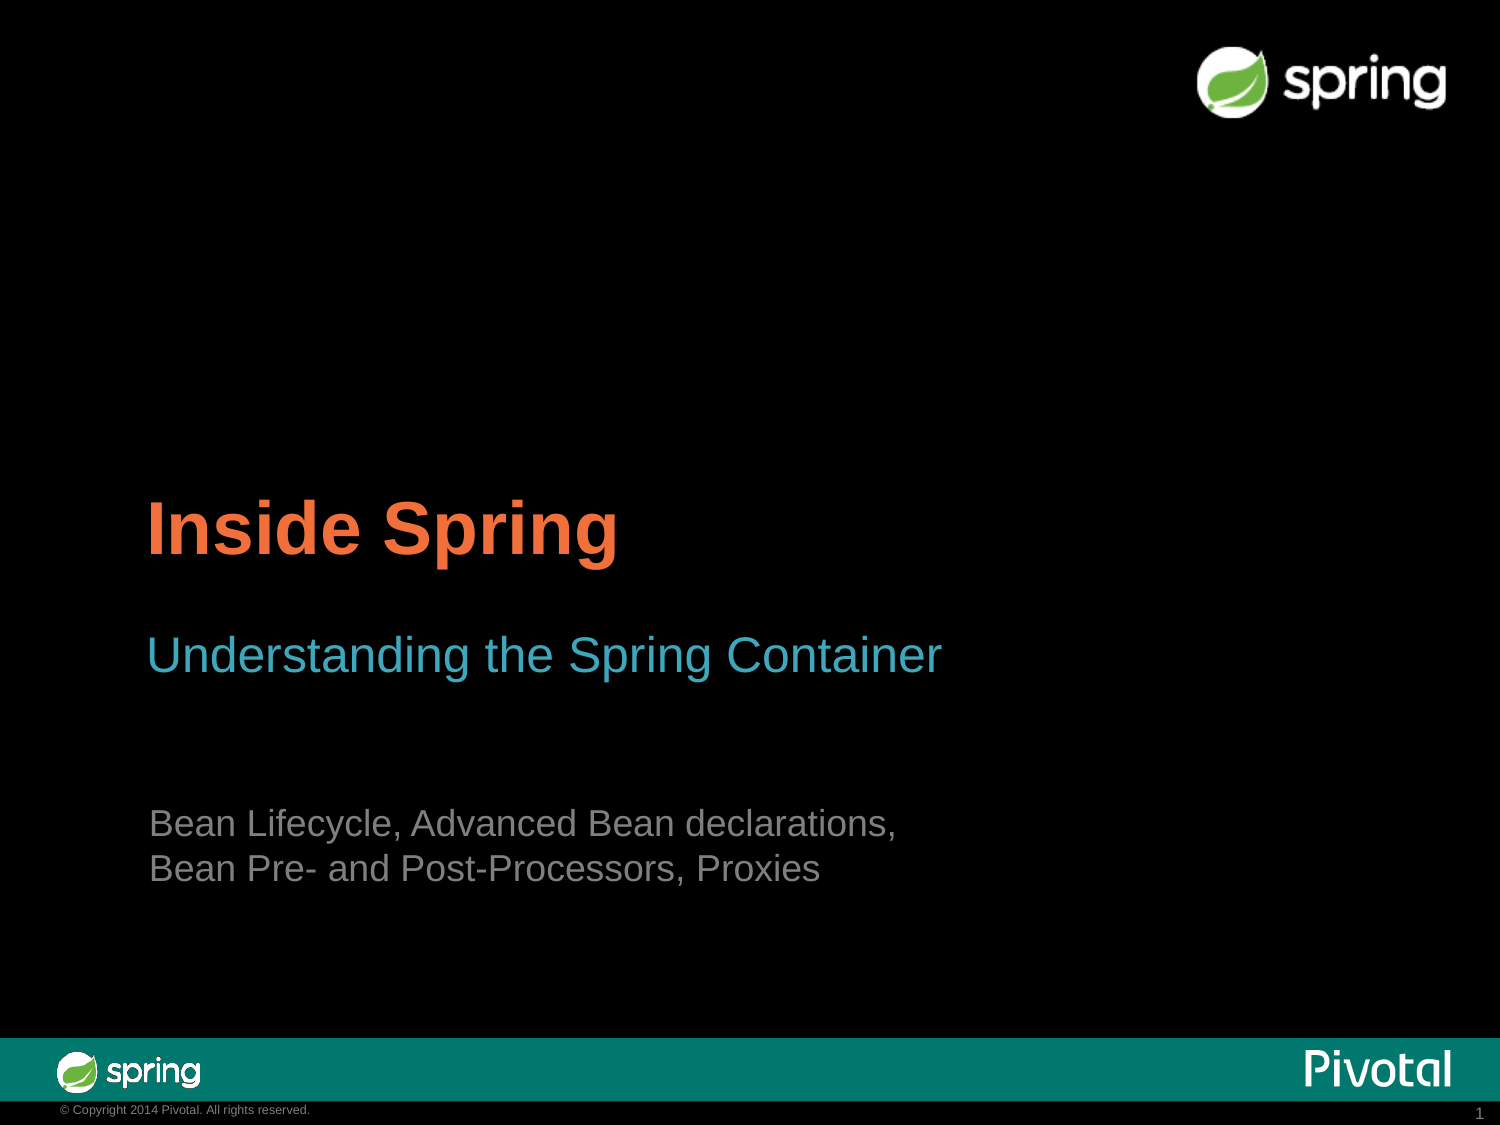

# Inside Spring
Understanding the Spring Container
Bean Lifecycle, Advanced Bean declarations, Bean Pre- and Post-Processors, Proxies